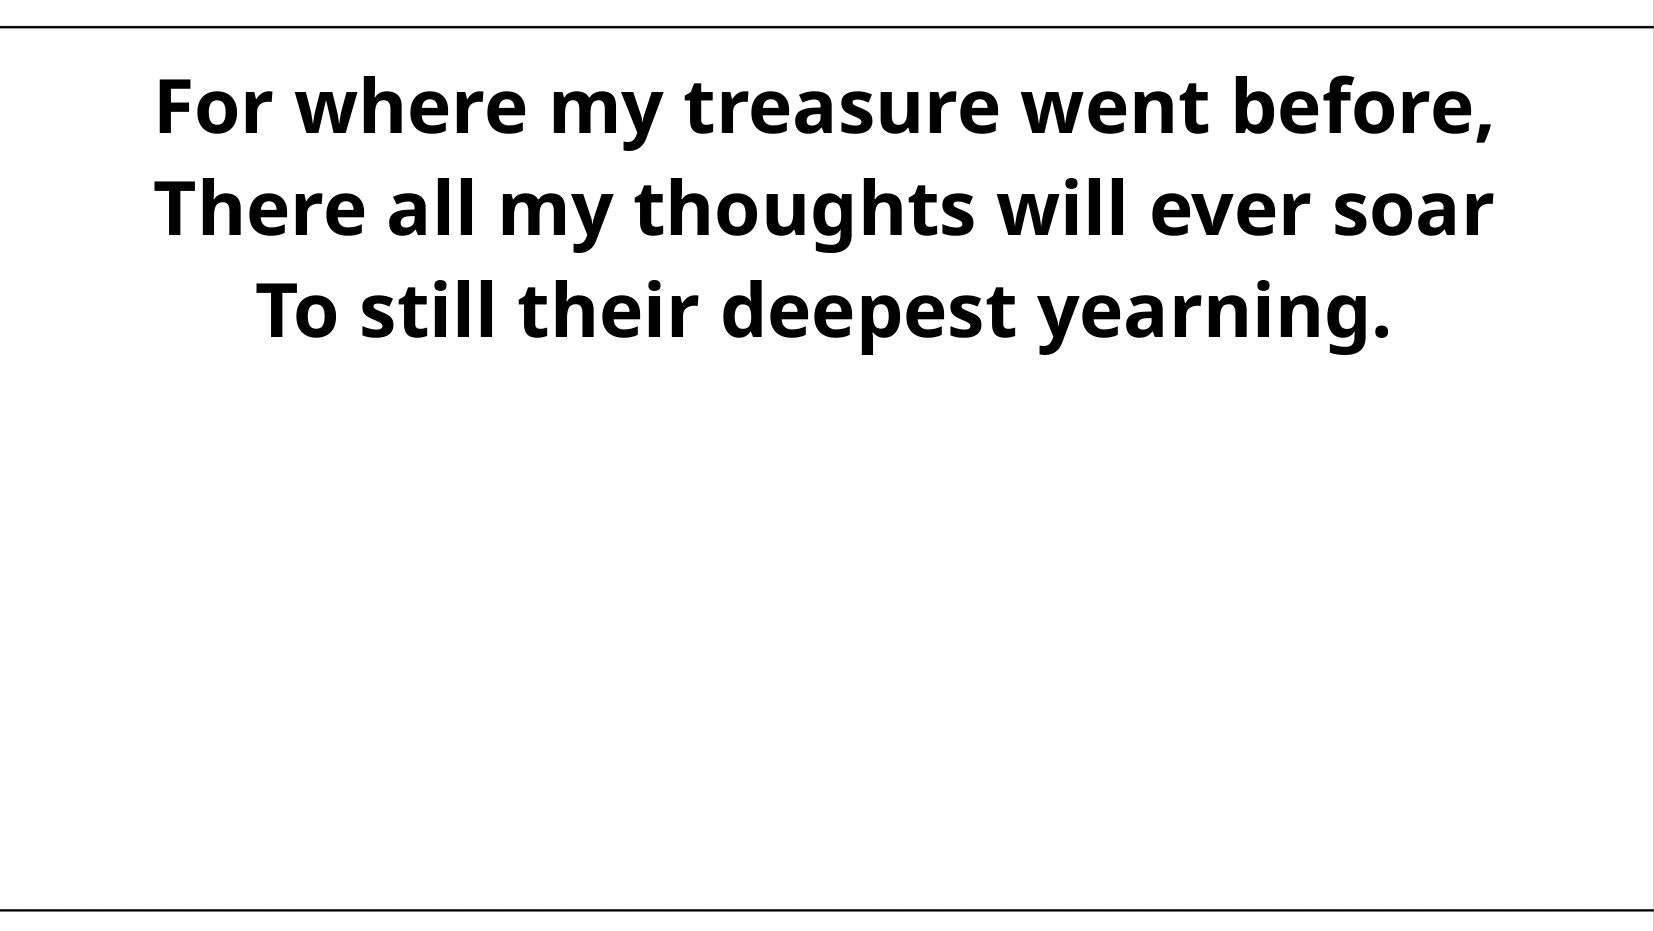

For where my treasure went before,
There all my thoughts will ever soar
To still their deepest yearning.